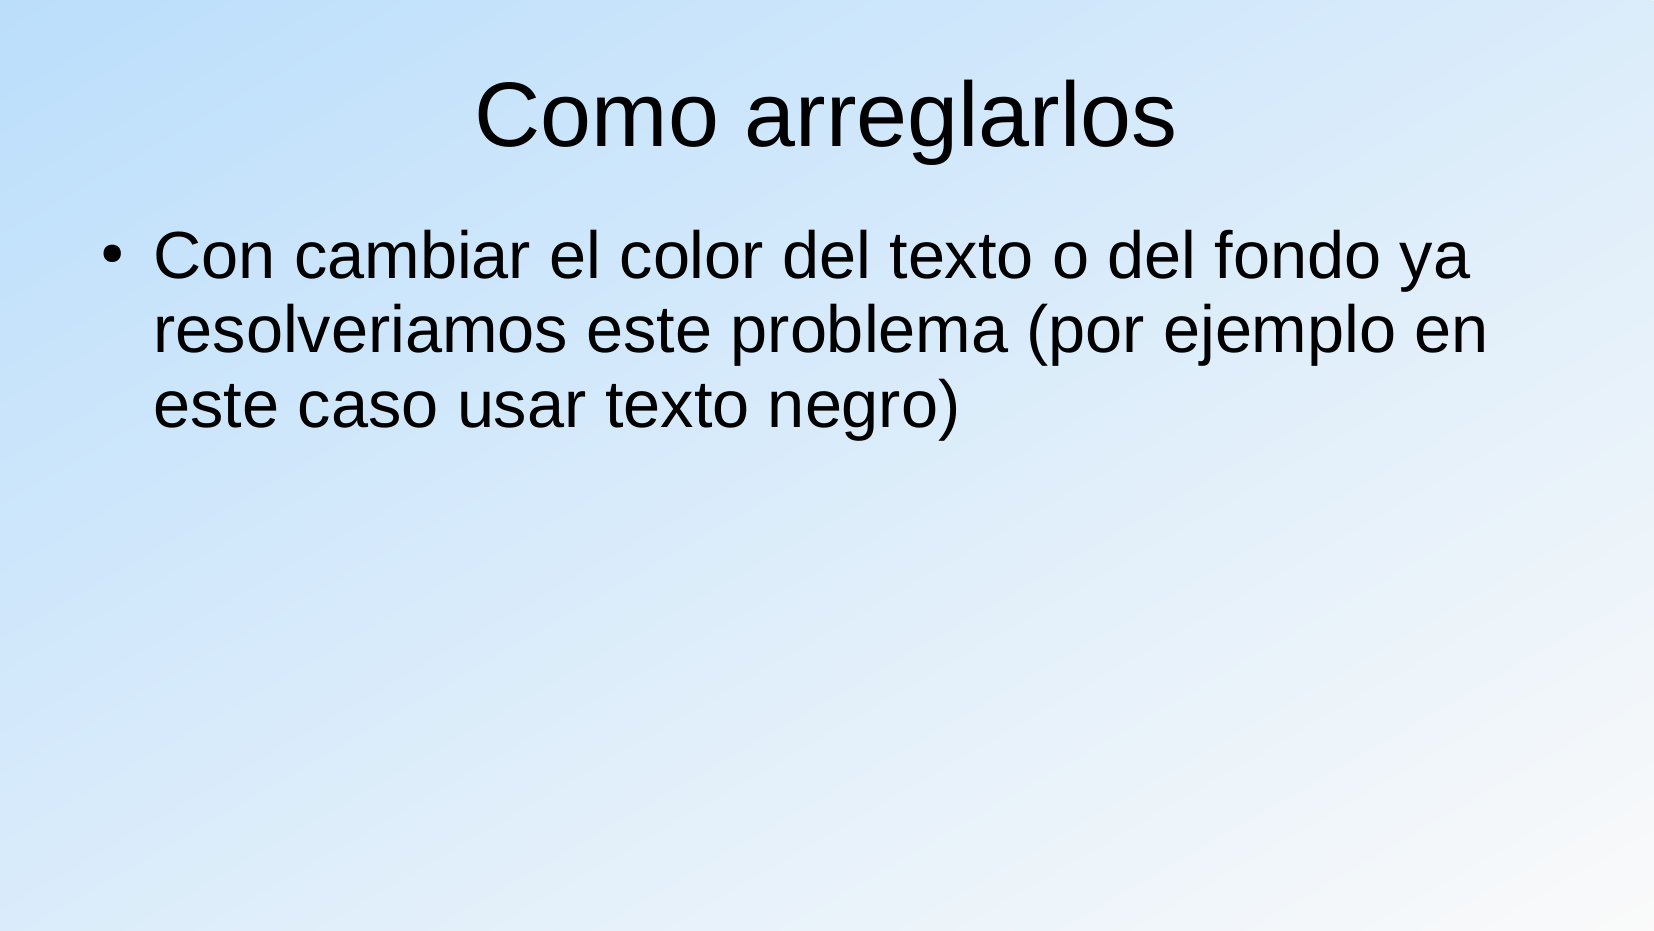

# Como arreglarlos
Con cambiar el color del texto o del fondo ya resolveriamos este problema (por ejemplo en este caso usar texto negro)